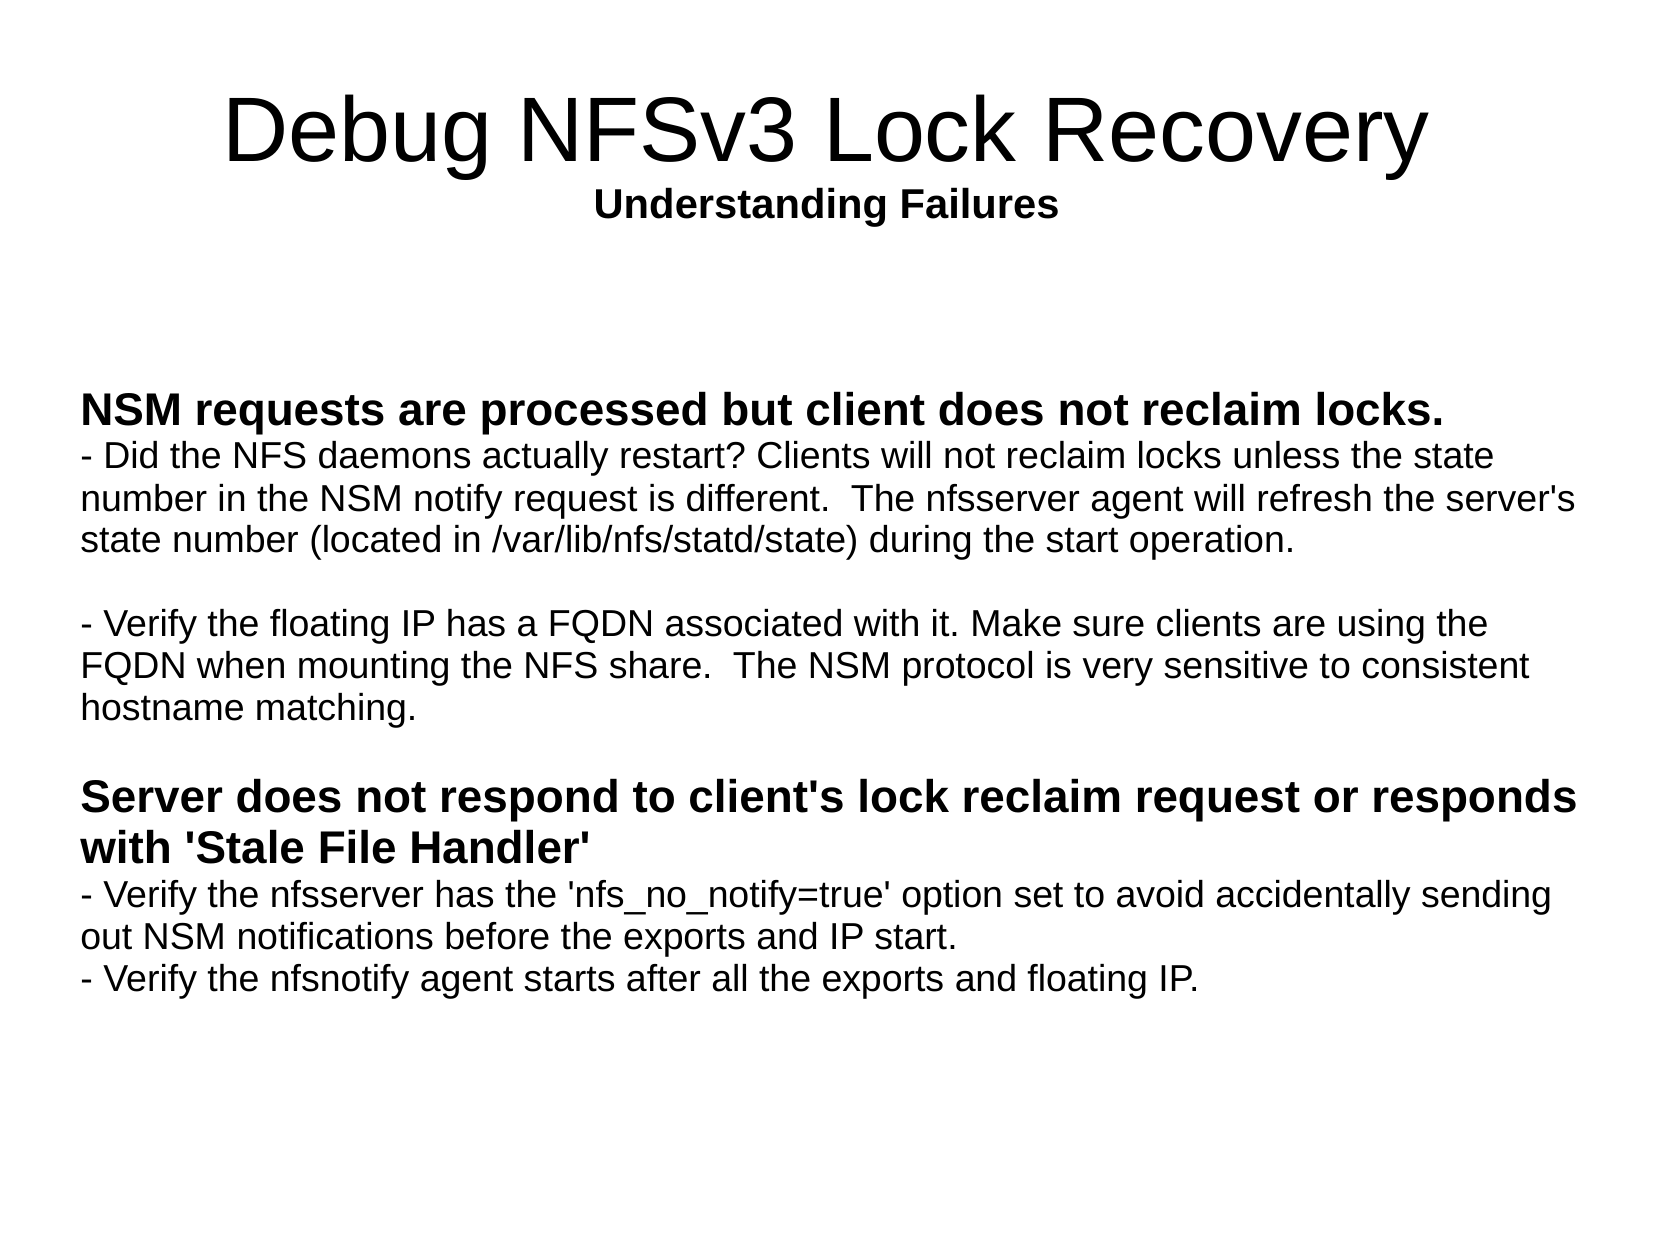

# Debug NFSv3 Lock Recovery Understanding Failures
NSM requests are processed but client does not reclaim locks.
- Did the NFS daemons actually restart? Clients will not reclaim locks unless the state number in the NSM notify request is different. The nfsserver agent will refresh the server's state number (located in /var/lib/nfs/statd/state) during the start operation.
- Verify the floating IP has a FQDN associated with it. Make sure clients are using the FQDN when mounting the NFS share. The NSM protocol is very sensitive to consistent hostname matching.
Server does not respond to client's lock reclaim request or responds with 'Stale File Handler'
- Verify the nfsserver has the 'nfs_no_notify=true' option set to avoid accidentally sending out NSM notifications before the exports and IP start.
- Verify the nfsnotify agent starts after all the exports and floating IP.